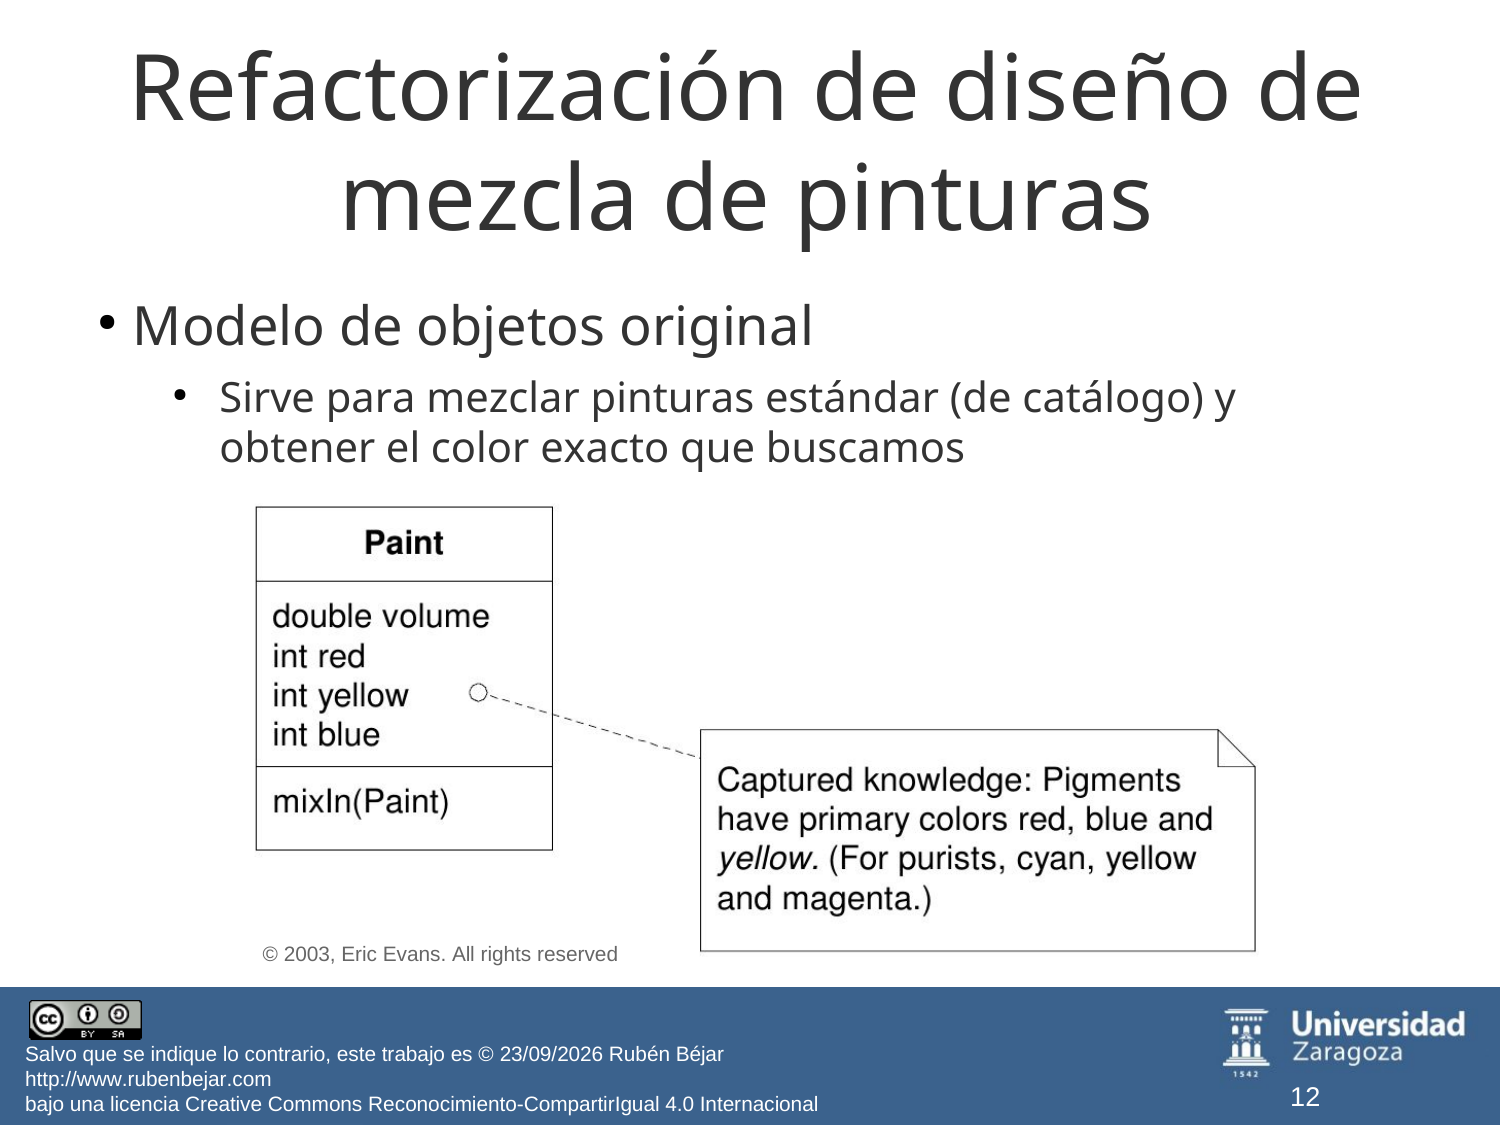

# Refactorización de diseño de mezcla de pinturas
Modelo de objetos original
Sirve para mezclar pinturas estándar (de catálogo) y obtener el color exacto que buscamos
© 2003, Eric Evans. All rights reserved